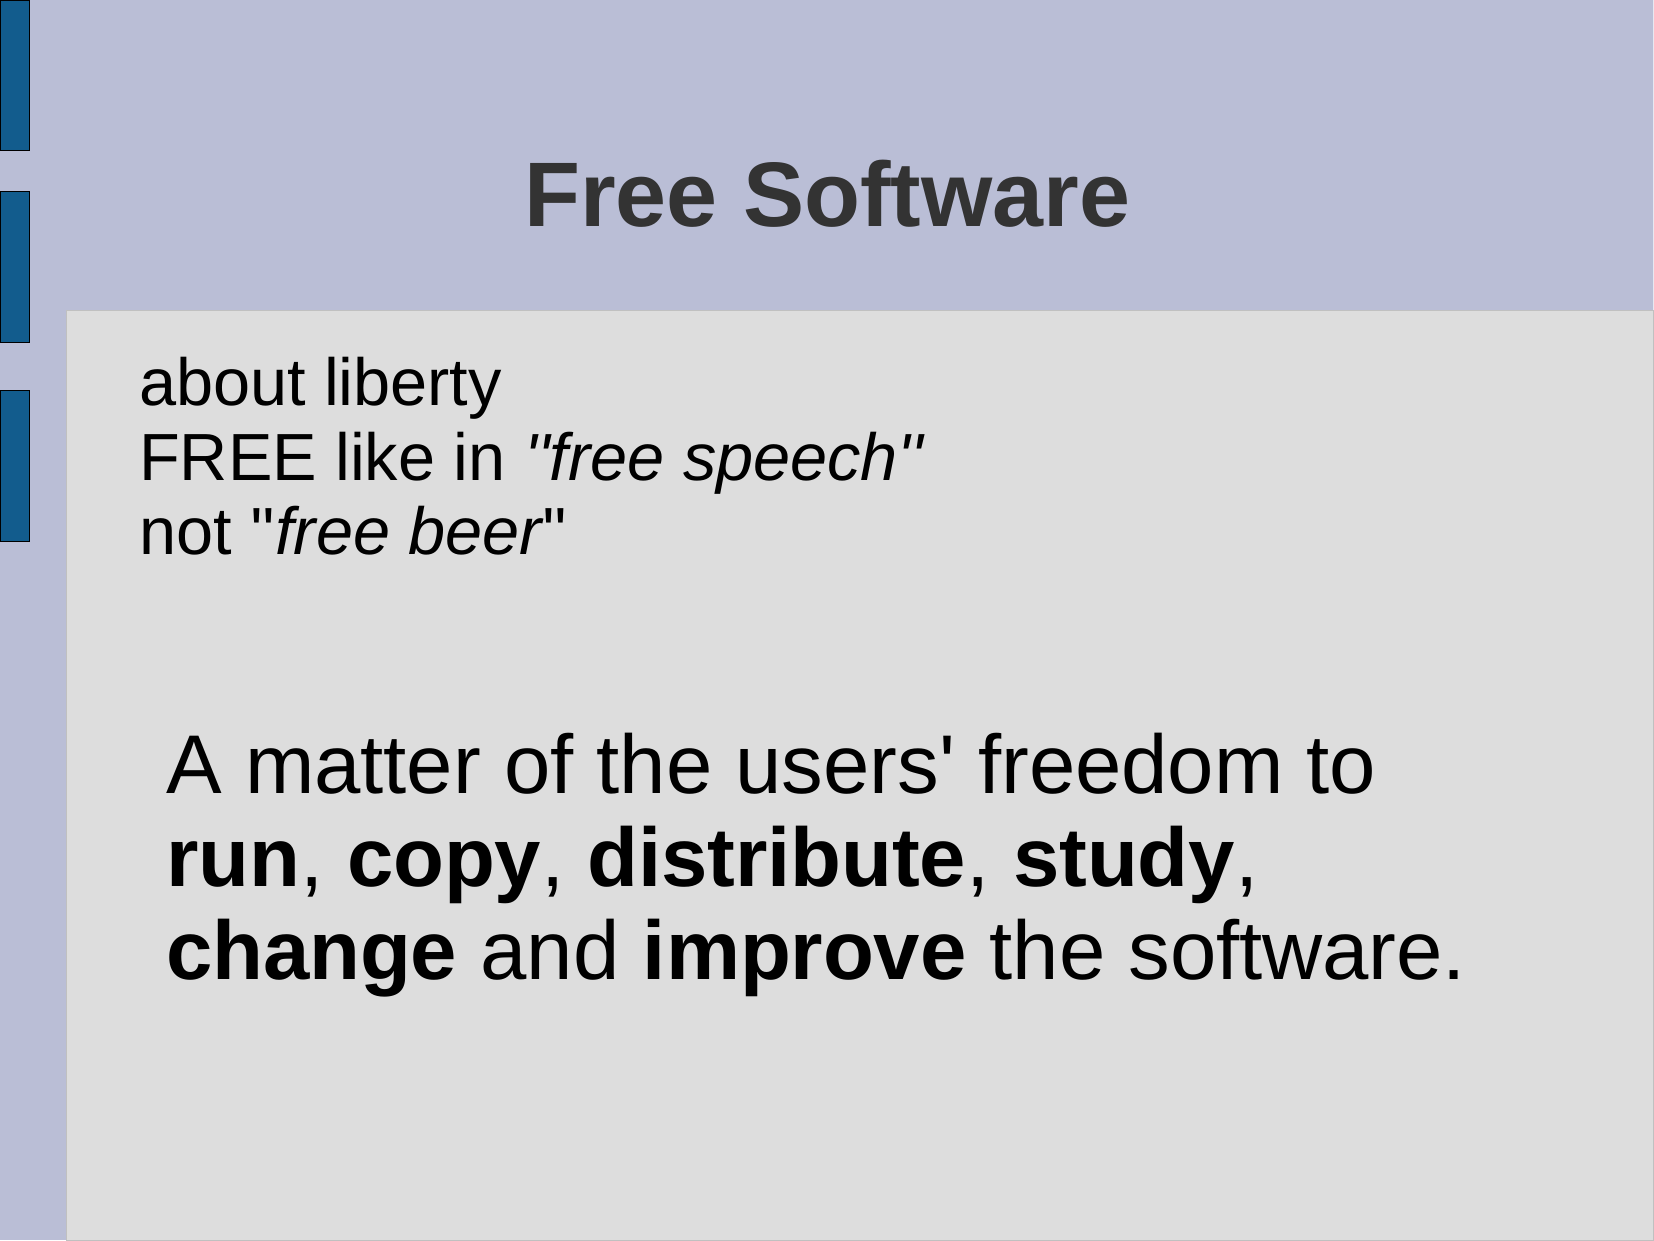

# Free Software
about liberty
FREE like in ''free speech''
not ''free beer''
A matter of the users' freedom to run, copy, distribute, study, change and improve the software.